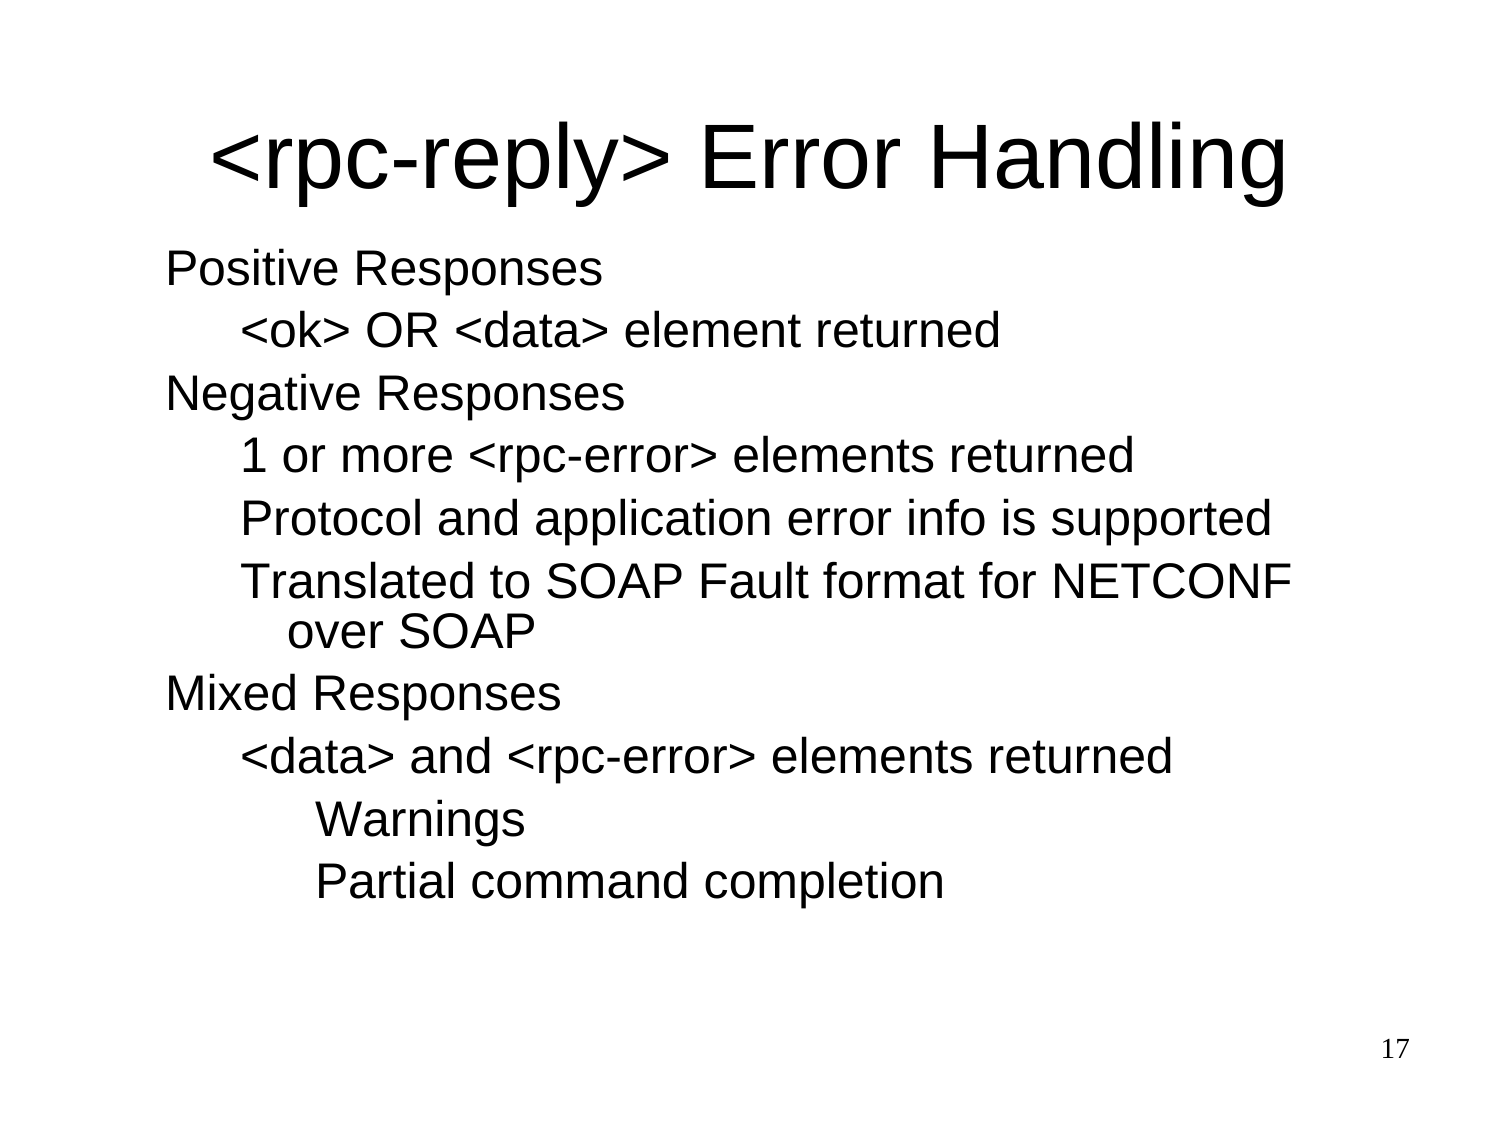

# <rpc-reply> Error Handling
Positive Responses
<ok> OR <data> element returned
Negative Responses
1 or more <rpc-error> elements returned
Protocol and application error info is supported
Translated to SOAP Fault format for NETCONF over SOAP
Mixed Responses
<data> and <rpc-error> elements returned
Warnings
Partial command completion
17